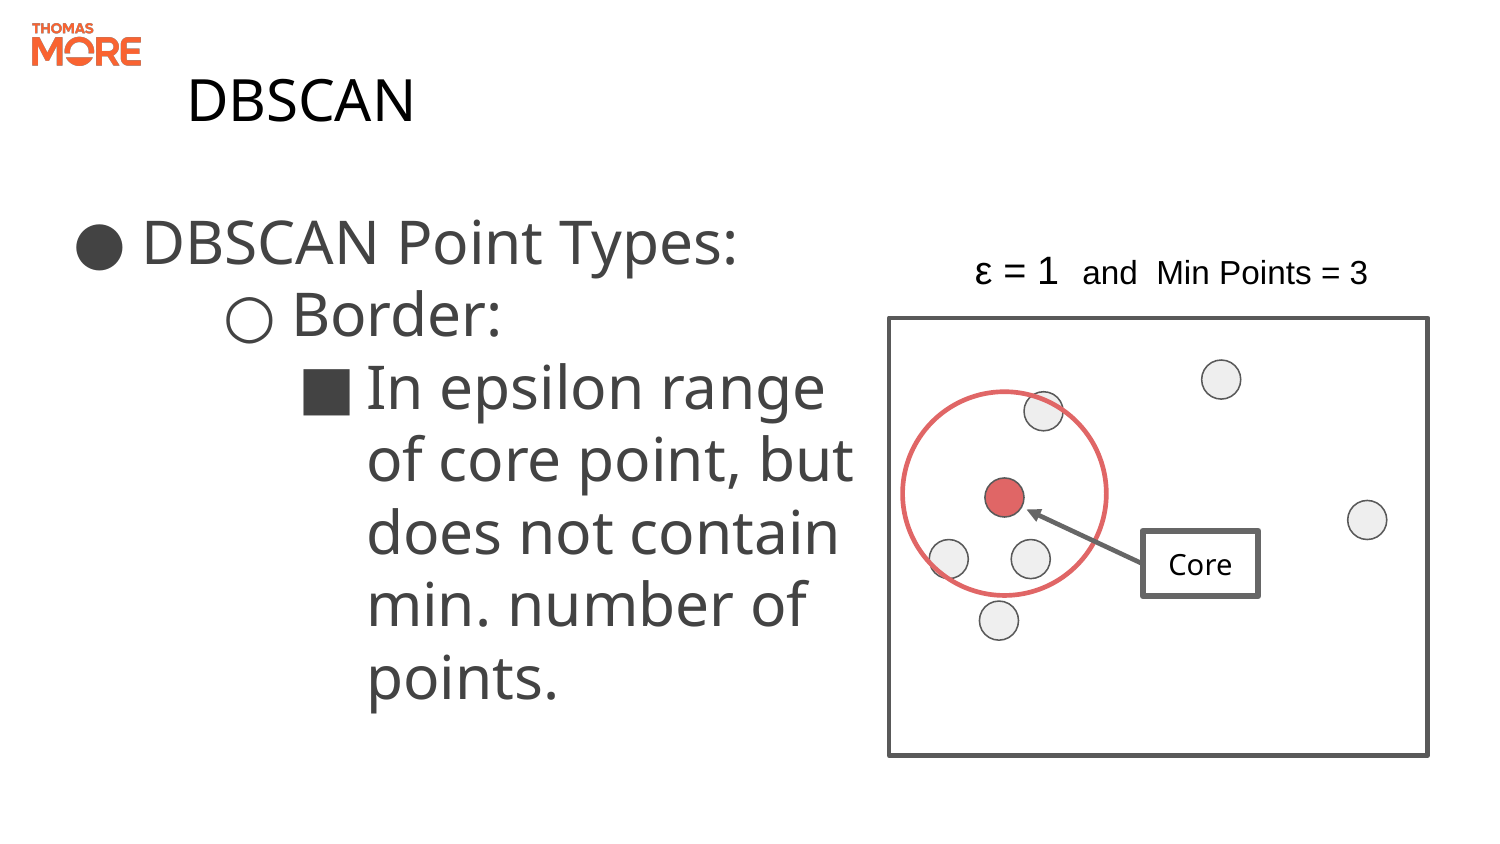

# DBSCAN
DBSCAN Point Types:
Border:
In epsilon range of core point, but does not contain min. number of points.
ε = 1 and Min Points = 3
Core